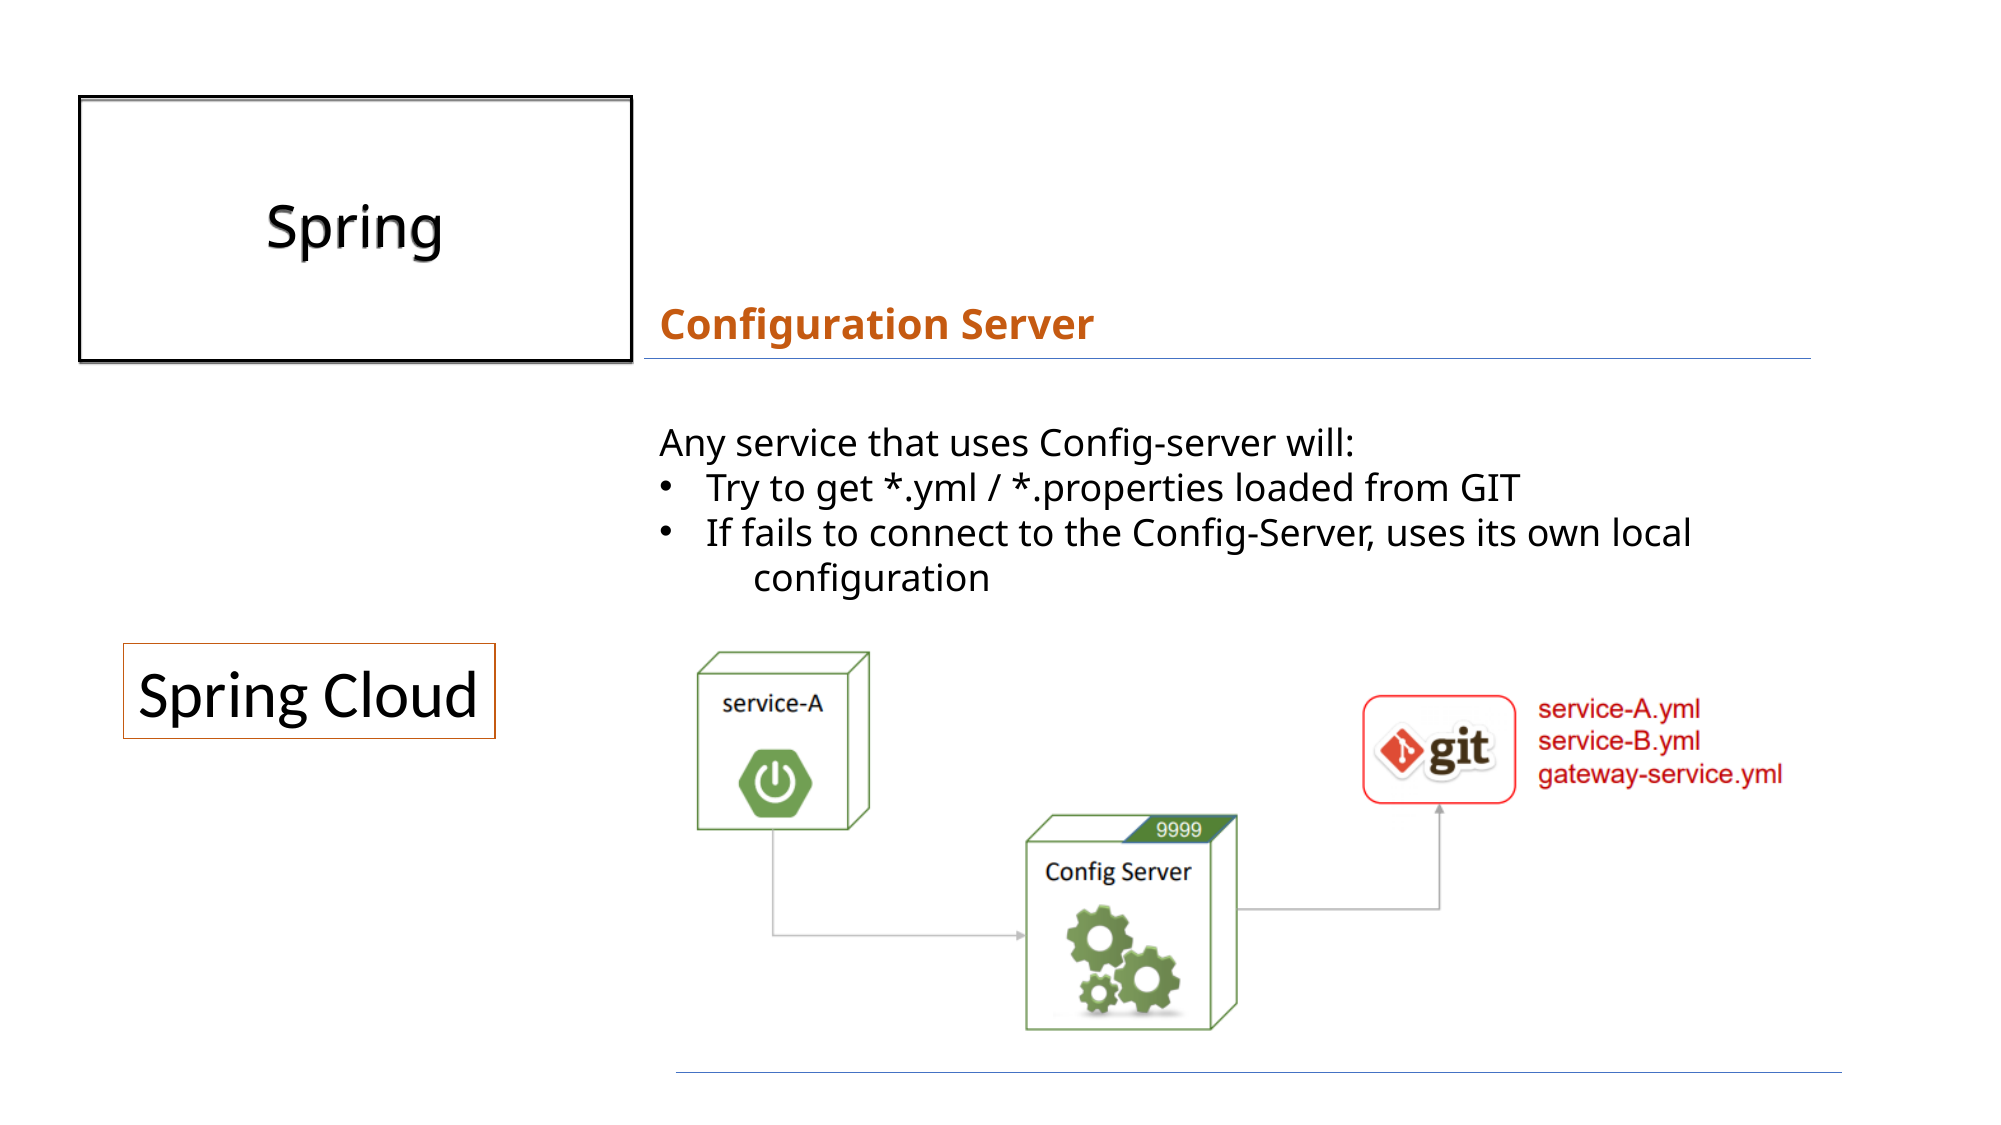

# Spring
Configuration Server
Any service that uses Config-server will:
Try to get *.yml / *.properties loaded from GIT
If fails to connect to the Config-Server, uses its own local configuration
Spring Cloud